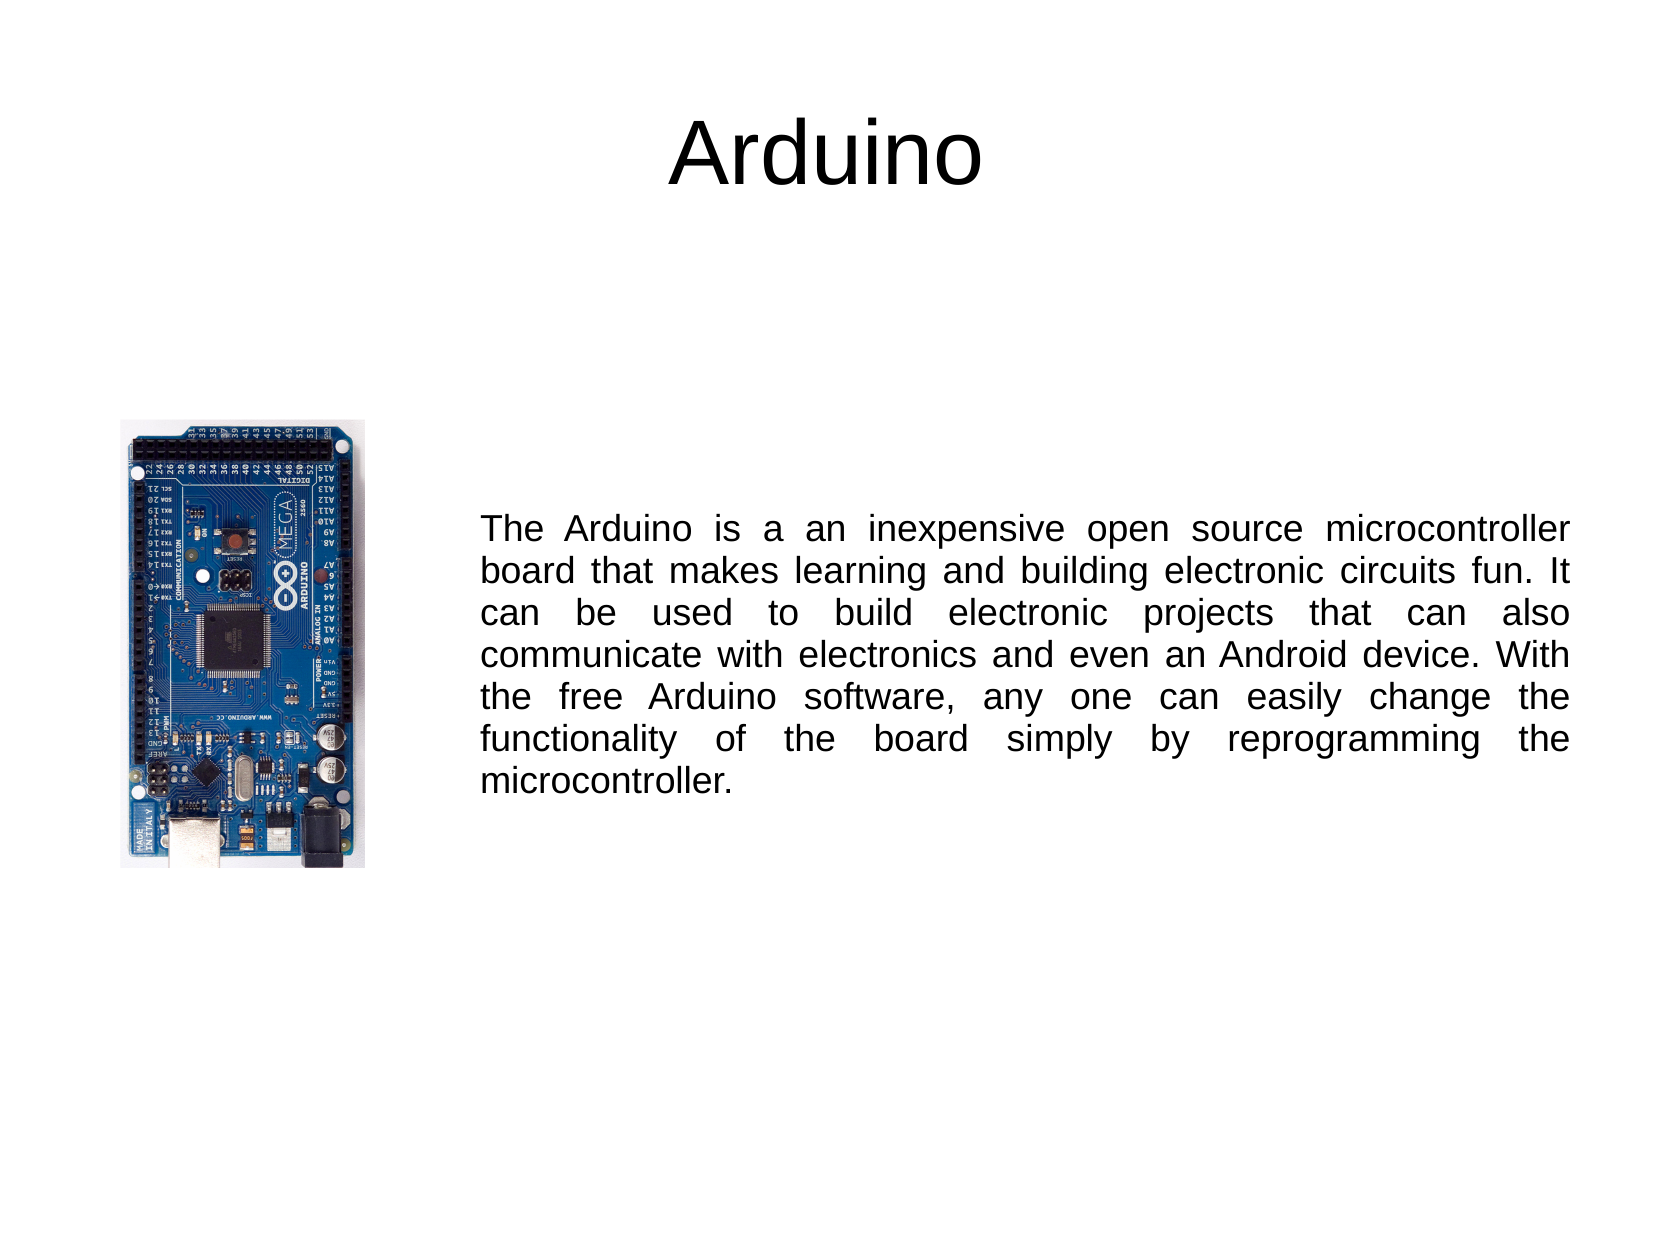

# Arduino
The Arduino is a an inexpensive open source microcontroller board that makes learning and building electronic circuits fun. It can be used to build electronic projects that can also communicate with electronics and even an Android device. With the free Arduino software, any one can easily change the functionality of the board simply by reprogramming the microcontroller.